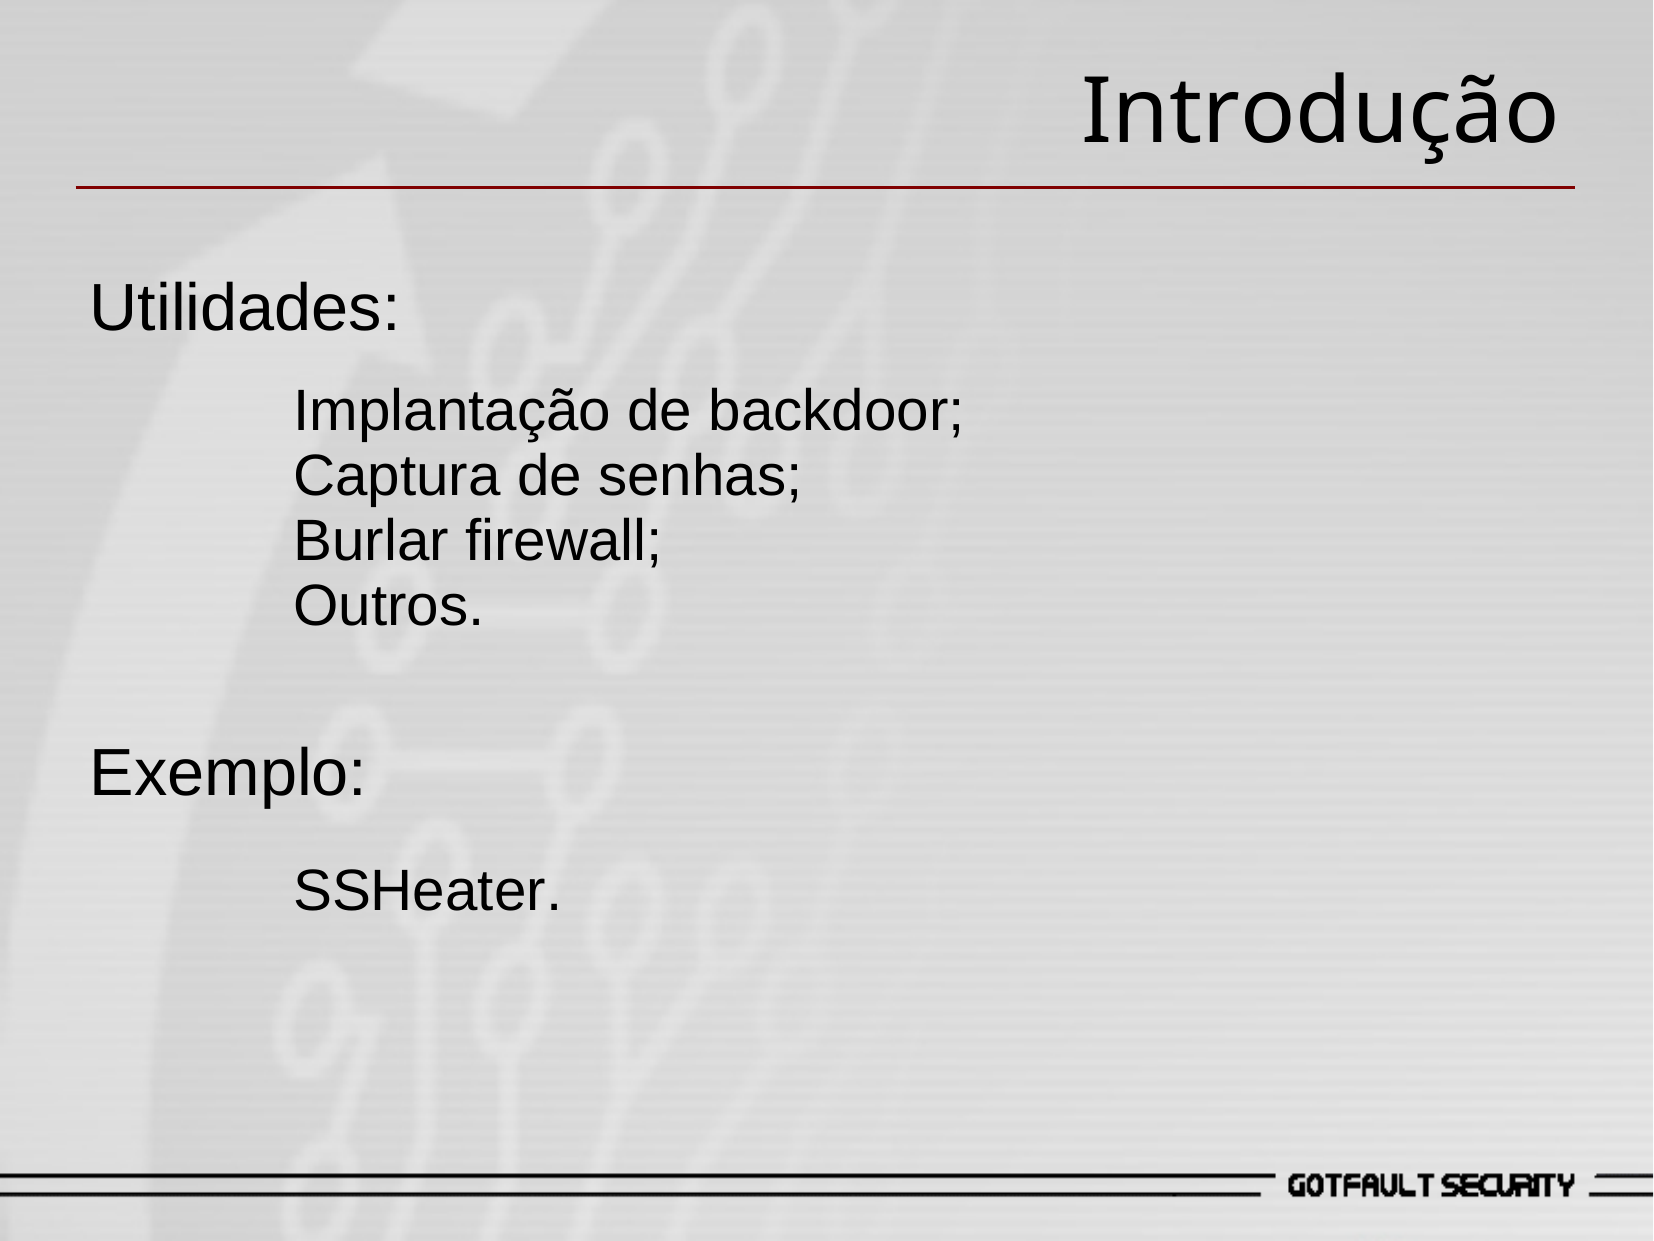

Introdução
Utilidades:
 Implantação de backdoor;
 Captura de senhas;
 Burlar firewall;
 Outros.
Exemplo:
 SSHeater.